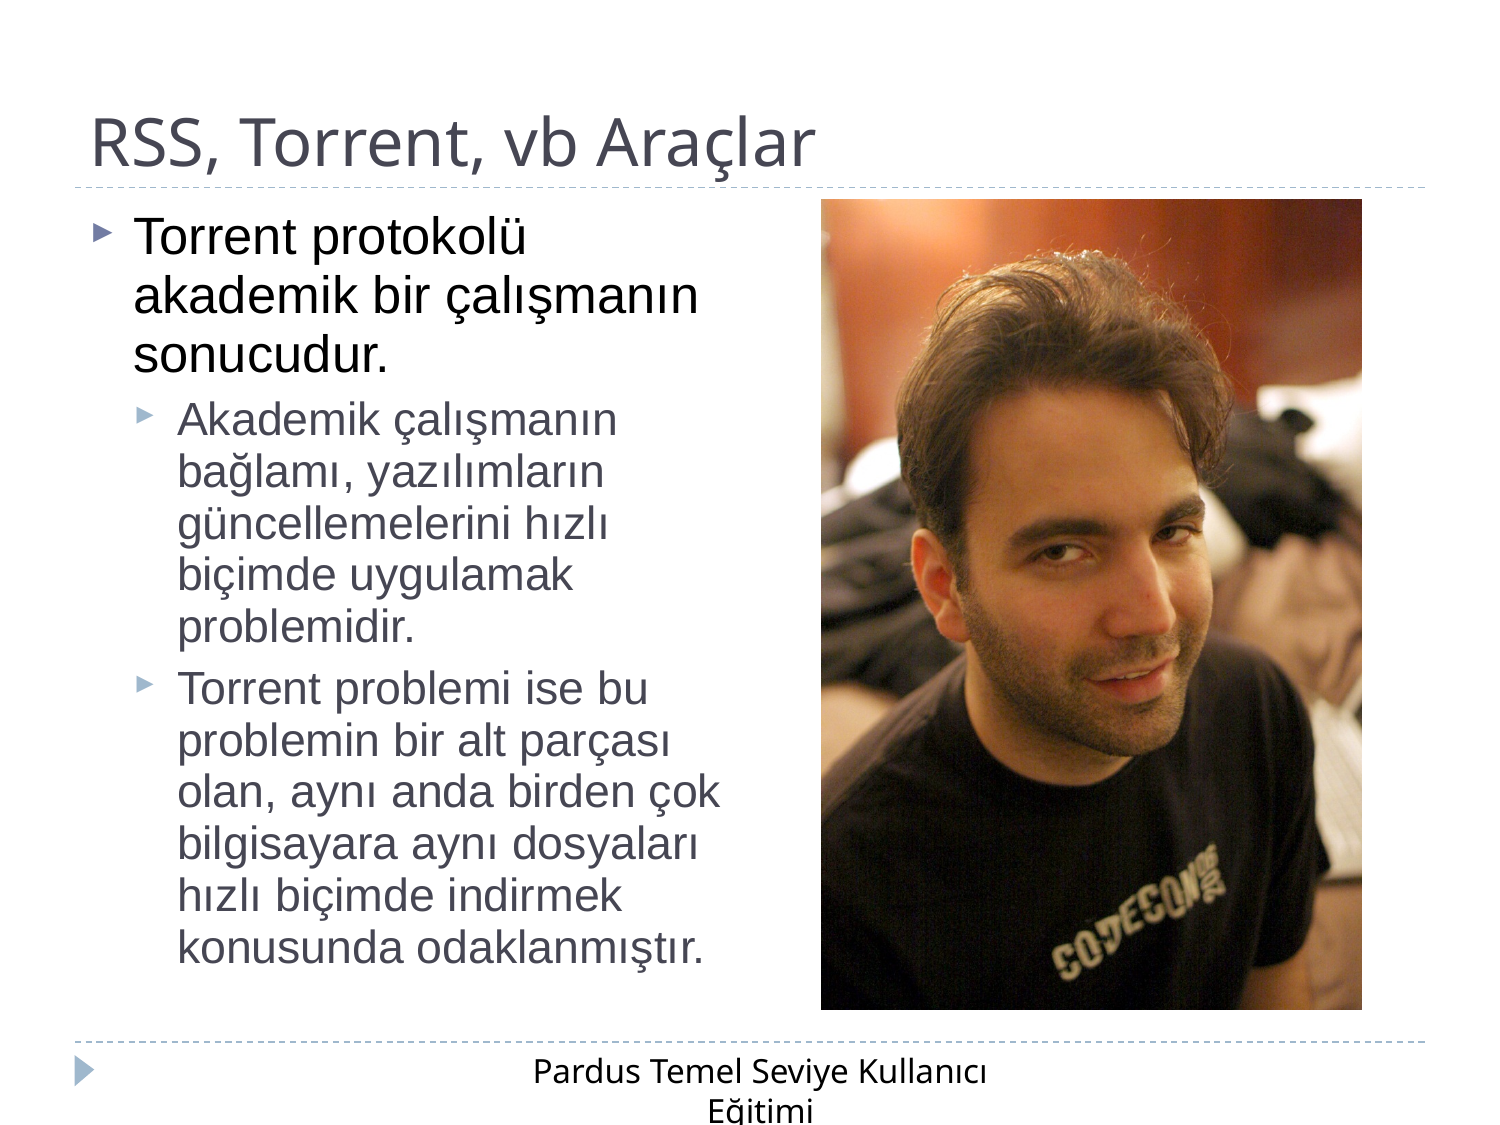

# RSS, Torrent, vb Araçlar
Torrent protokolü akademik bir çalışmanın sonucudur.
Akademik çalışmanın bağlamı, yazılımların güncellemelerini hızlı biçimde uygulamak problemidir.
Torrent problemi ise bu problemin bir alt parçası olan, aynı anda birden çok bilgisayara aynı dosyaları hızlı biçimde indirmek konusunda odaklanmıştır.